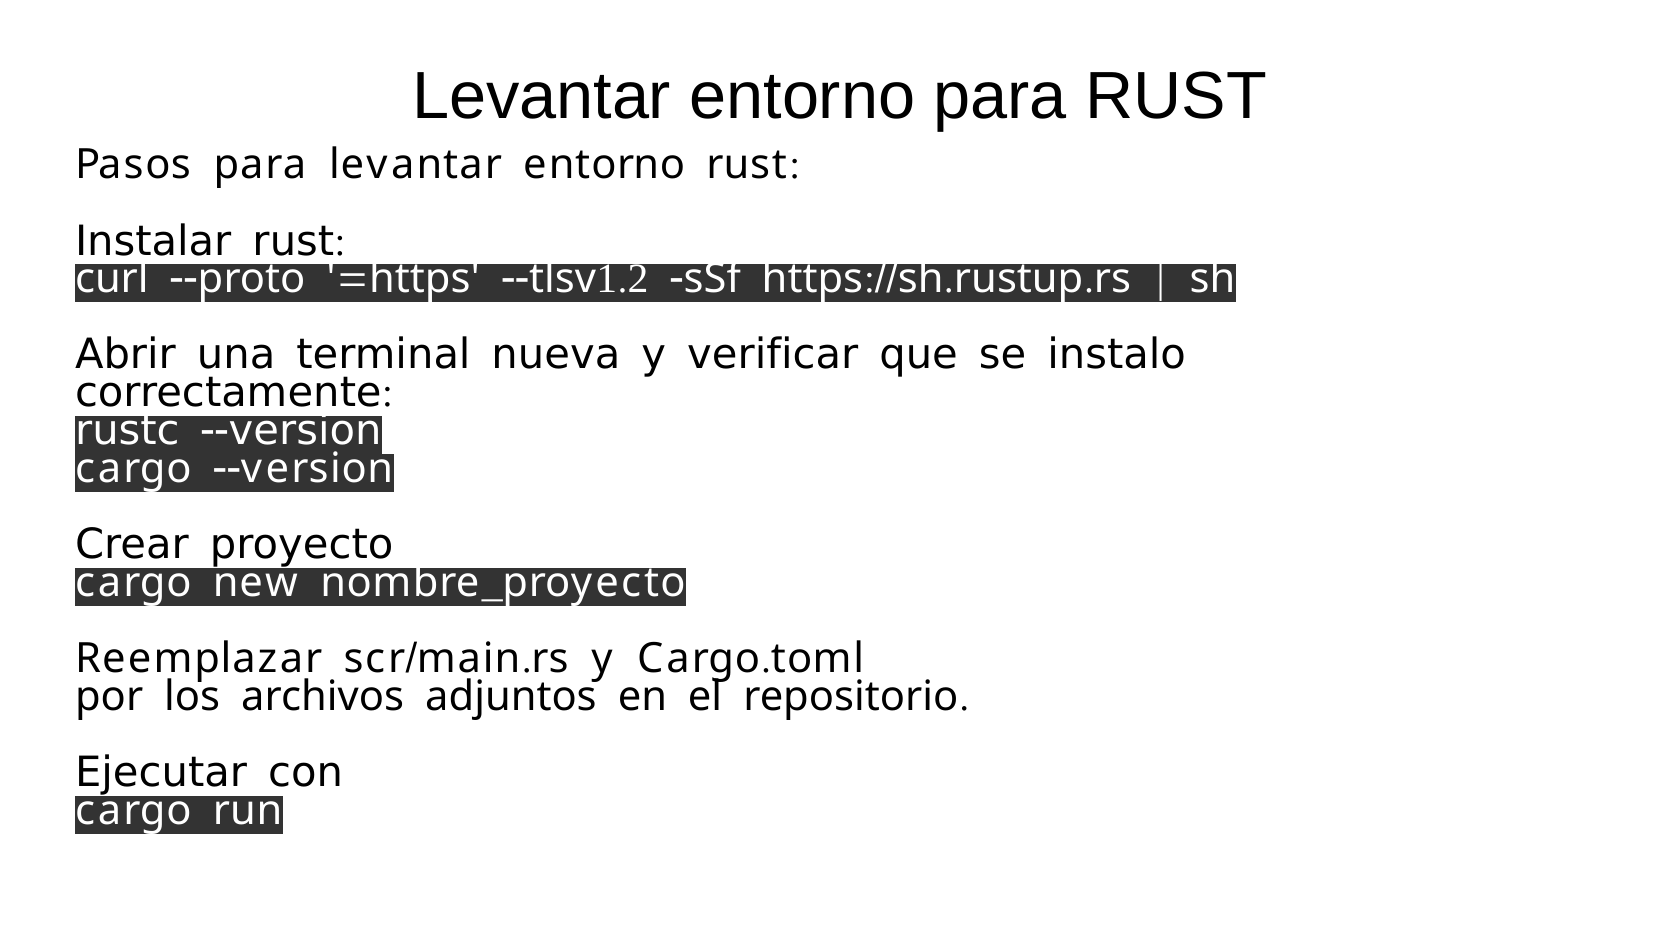

# Levantar entorno para RUST
Pasos para levantar entorno rust:
Instalar rust:
curl --proto '=https' --tlsv1.2 -sSf https://sh.rustup.rs | sh
Abrir una terminal nueva y verificar que se instalo correctamente:
rustc --version
cargo --version
Crear proyecto
cargo new nombre_proyecto
Reemplazar scr/main.rs y Cargo.toml
por los archivos adjuntos en el repositorio.
Ejecutar con
cargo run